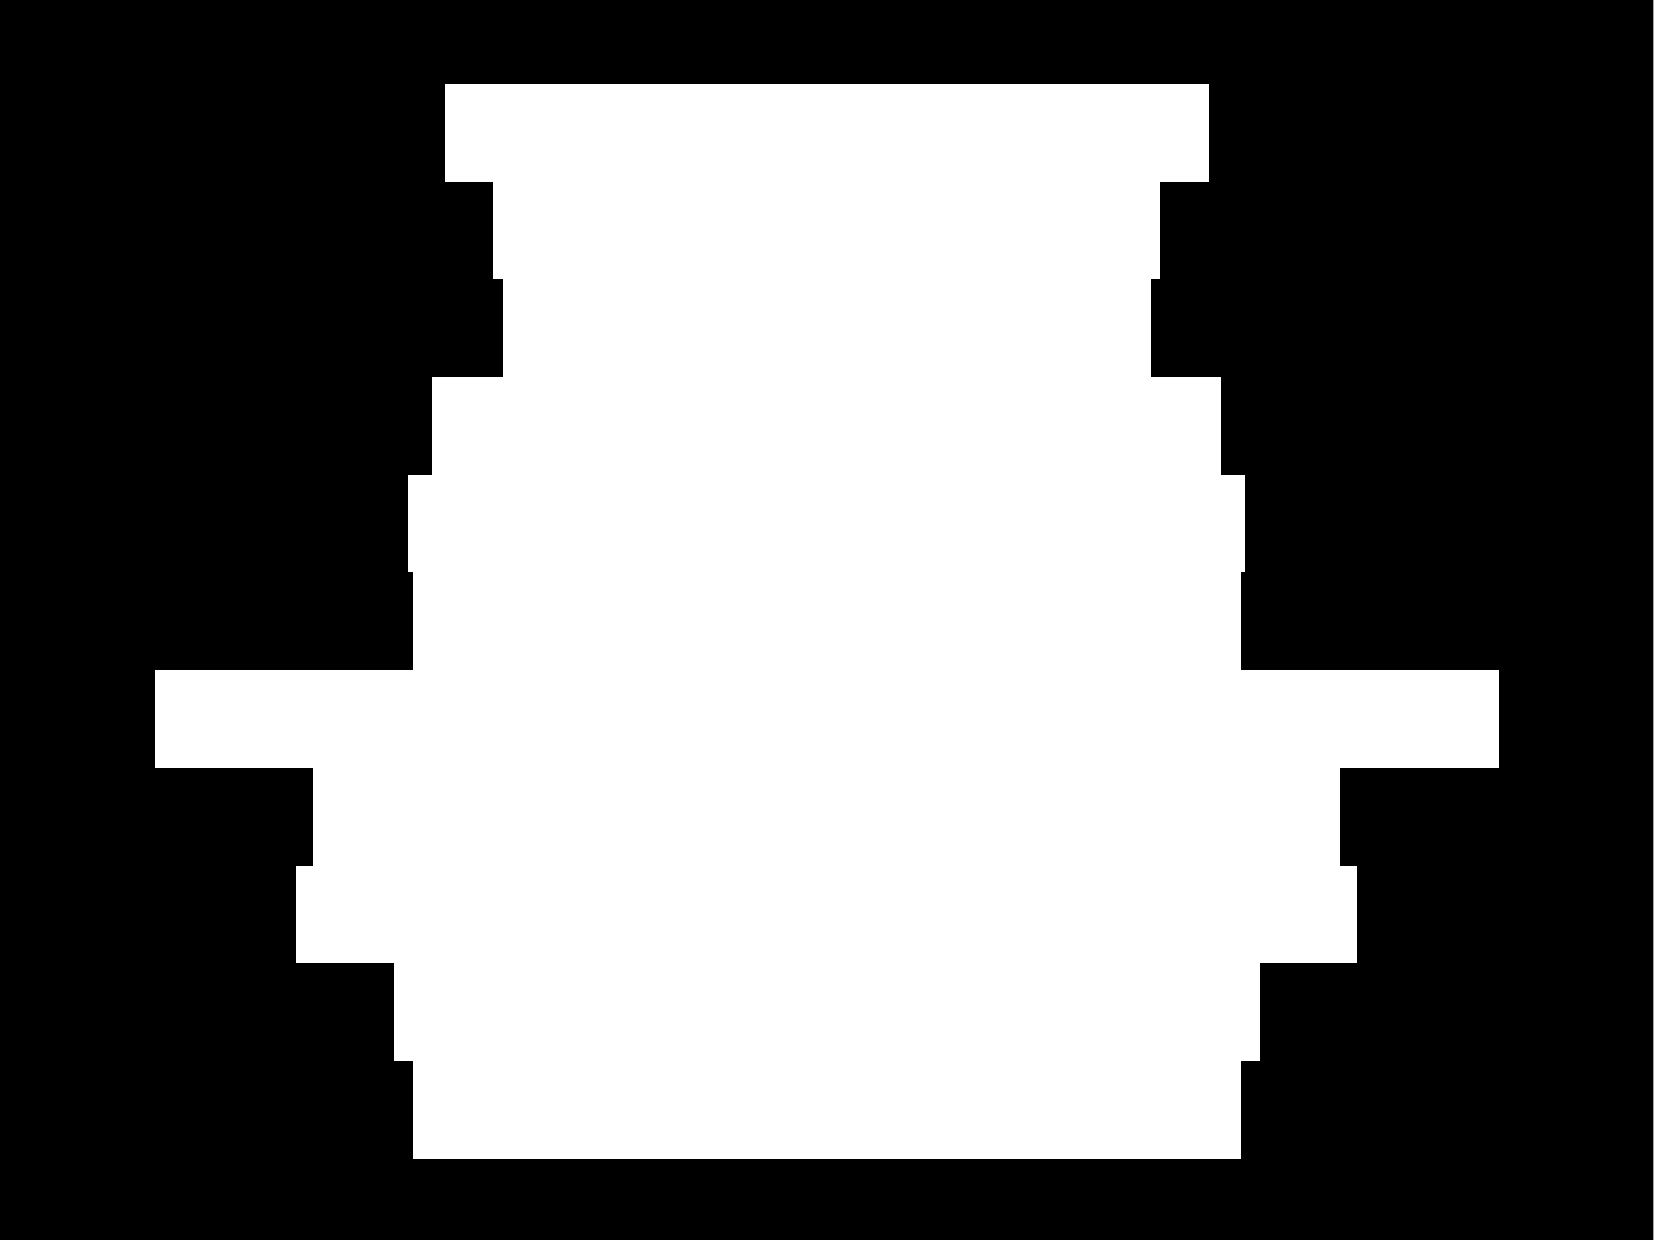

# Faz de mim Senhor
um vaso de valor
Eu quero ser um
verdadeiro adorador
Restaura em mim um
quebrantado coração
Quero sentir o gozo das tua unção
Levantar as minhas mãos,
te adorar, te exaltar Senhor
E para sempre em tua
presença quero estar